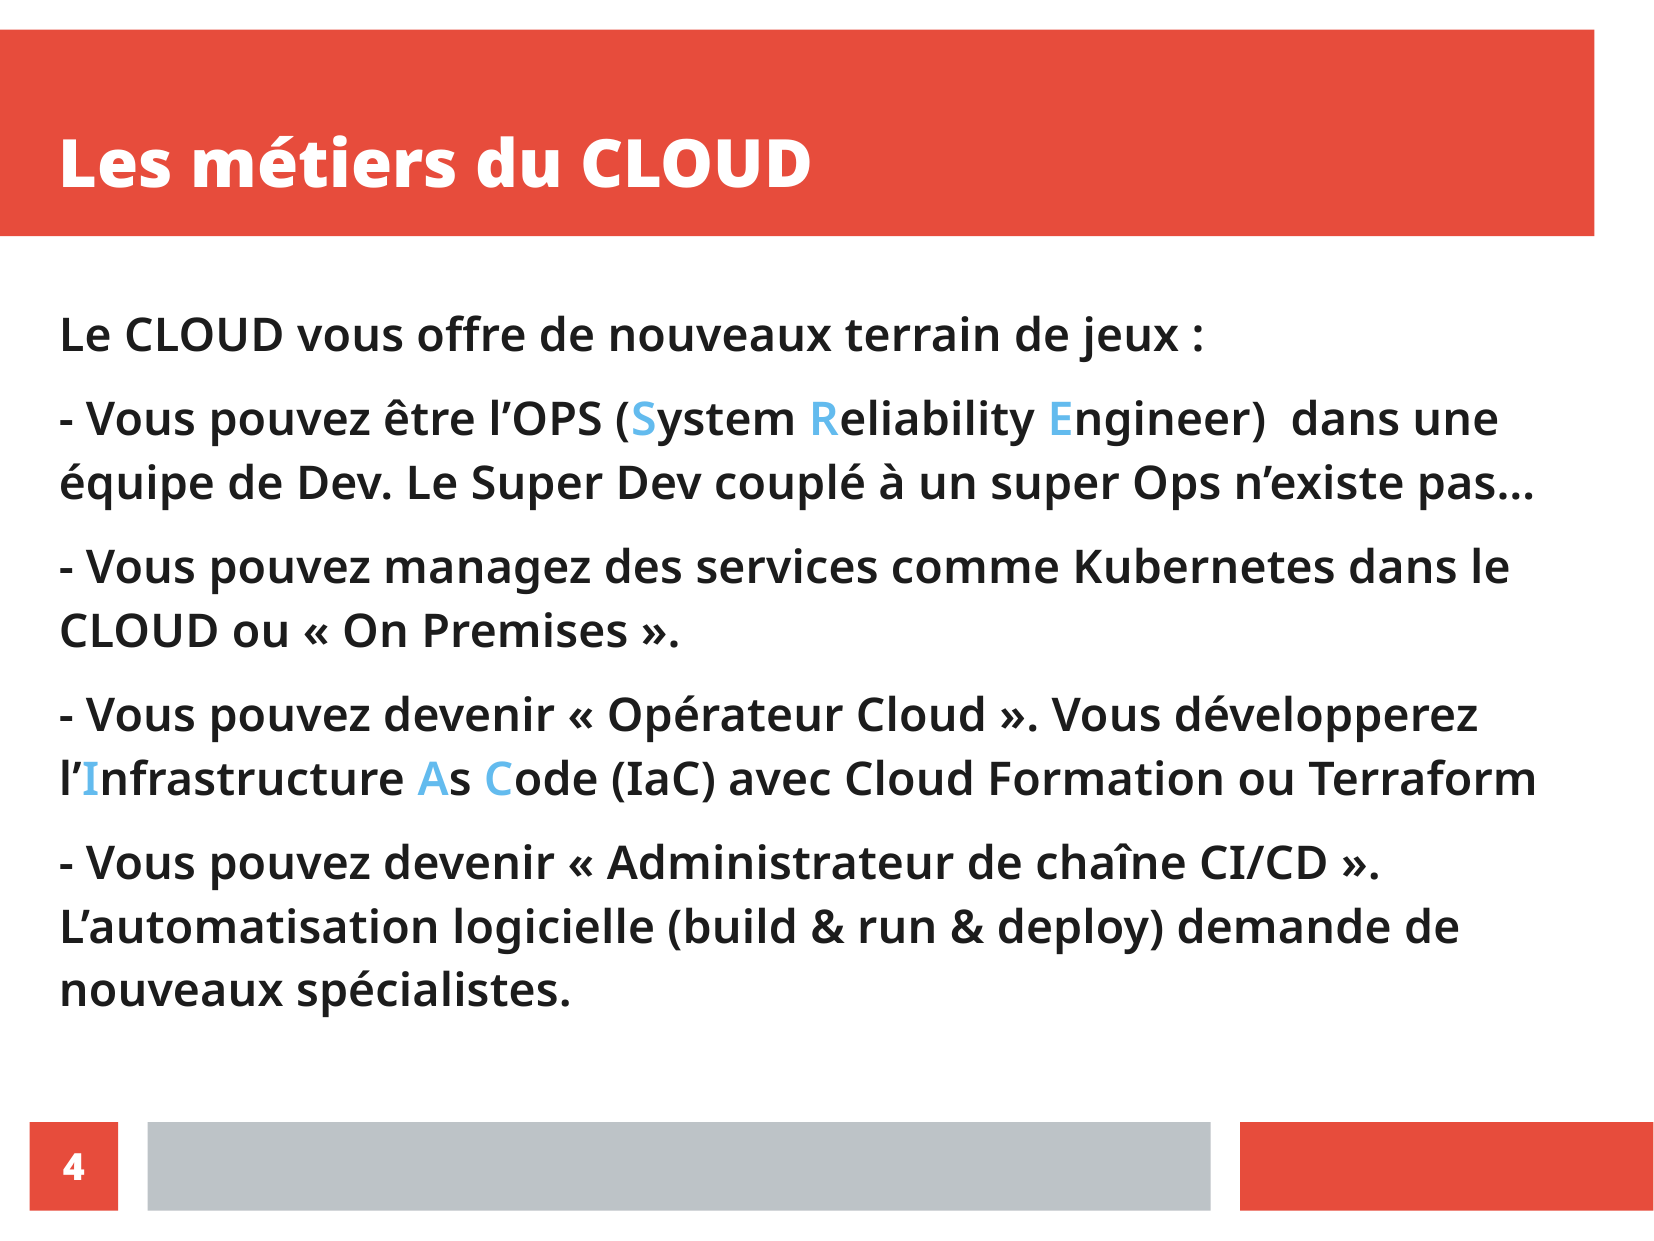

# Les métiers du CLOUD
Le CLOUD vous offre de nouveaux terrain de jeux :
- Vous pouvez être l’OPS (System Reliability Engineer) dans une équipe de Dev. Le Super Dev couplé à un super Ops n’existe pas…
- Vous pouvez managez des services comme Kubernetes dans le CLOUD ou « On Premises ».
- Vous pouvez devenir « Opérateur Cloud ». Vous développerez l’Infrastructure As Code (IaC) avec Cloud Formation ou Terraform
- Vous pouvez devenir « Administrateur de chaîne CI/CD ». L’automatisation logicielle (build & run & deploy) demande de nouveaux spécialistes.
4